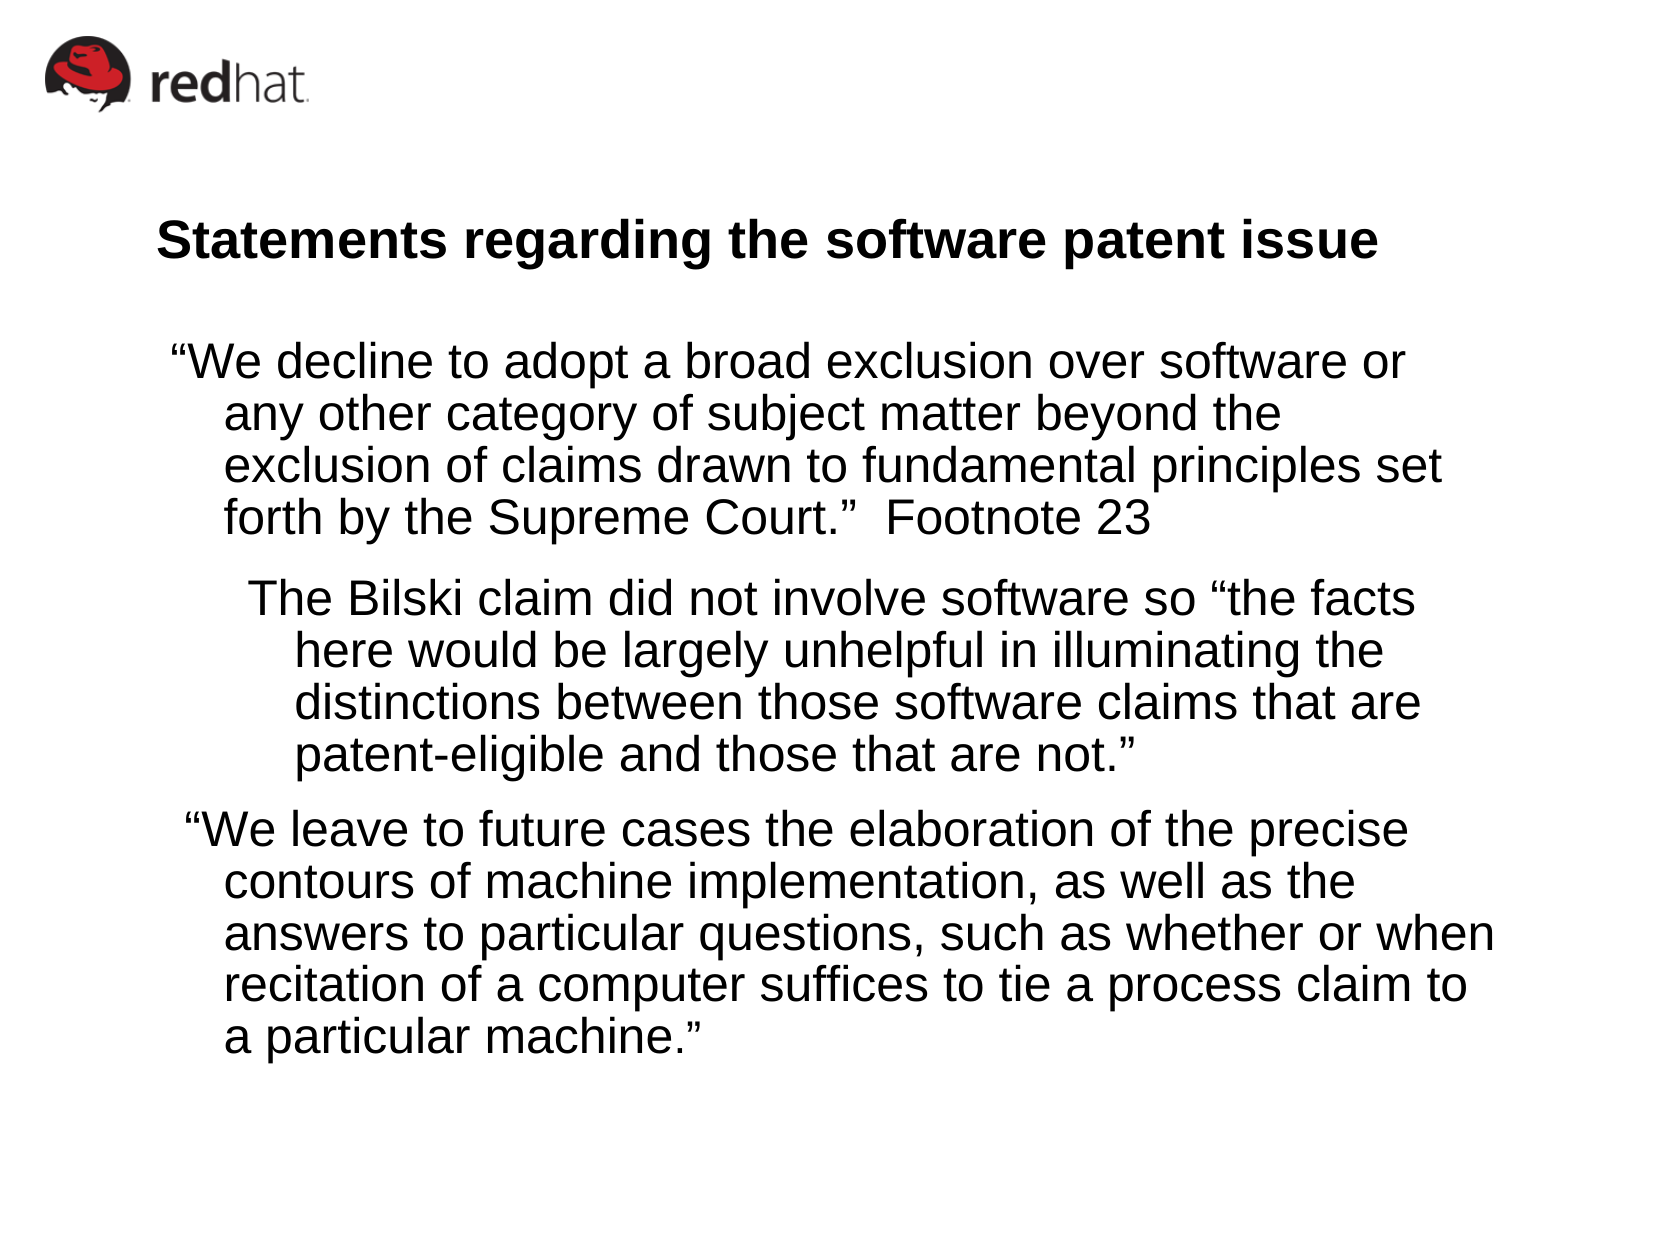

# Statements regarding the software patent issue
“We decline to adopt a broad exclusion over software or any other category of subject matter beyond the exclusion of claims drawn to fundamental principles set forth by the Supreme Court.” Footnote 23
The Bilski claim did not involve software so “the facts here would be largely unhelpful in illuminating the distinctions between those software claims that are patent-eligible and those that are not.”
 “We leave to future cases the elaboration of the precise contours of machine implementation, as well as the answers to particular questions, such as whether or when recitation of a computer suffices to tie a process claim to a particular machine.”